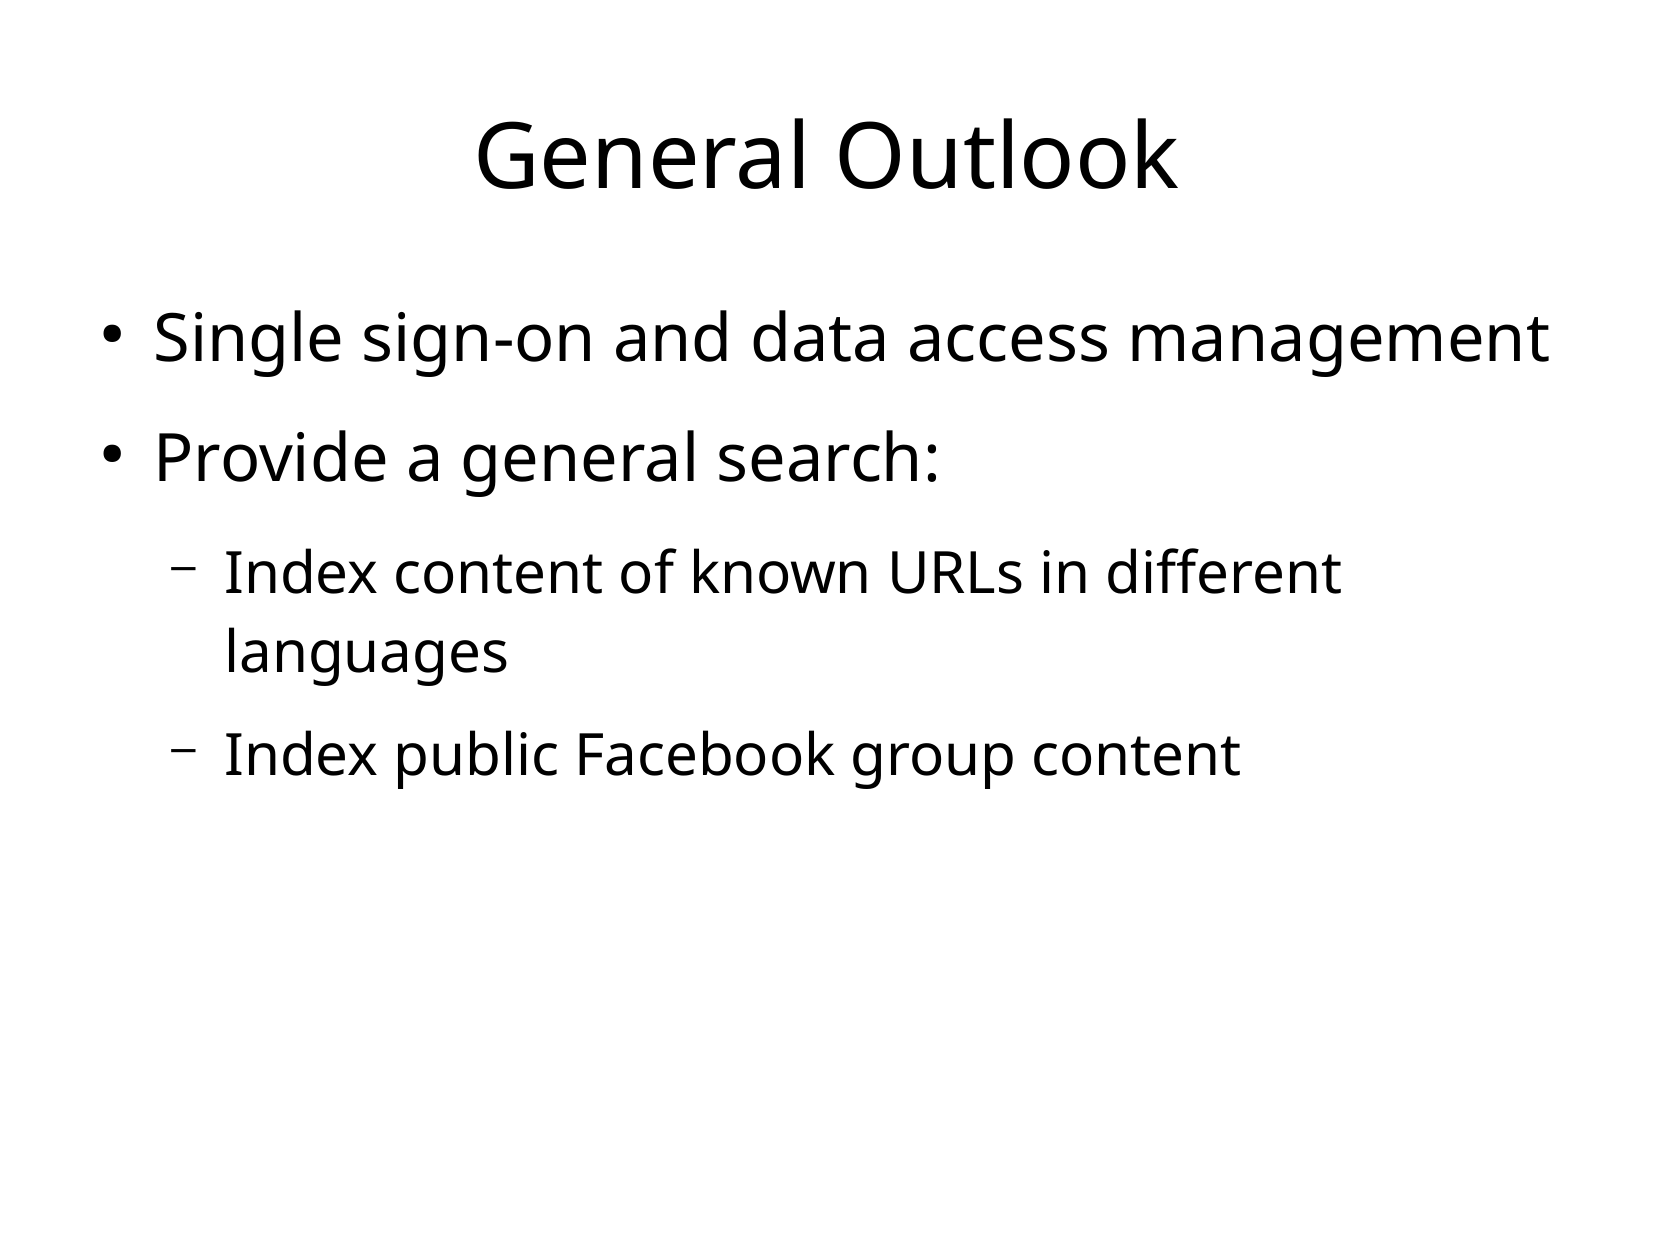

# General Outlook
Single sign-on and data access management
Provide a general search:
Index content of known URLs in different languages
Index public Facebook group content